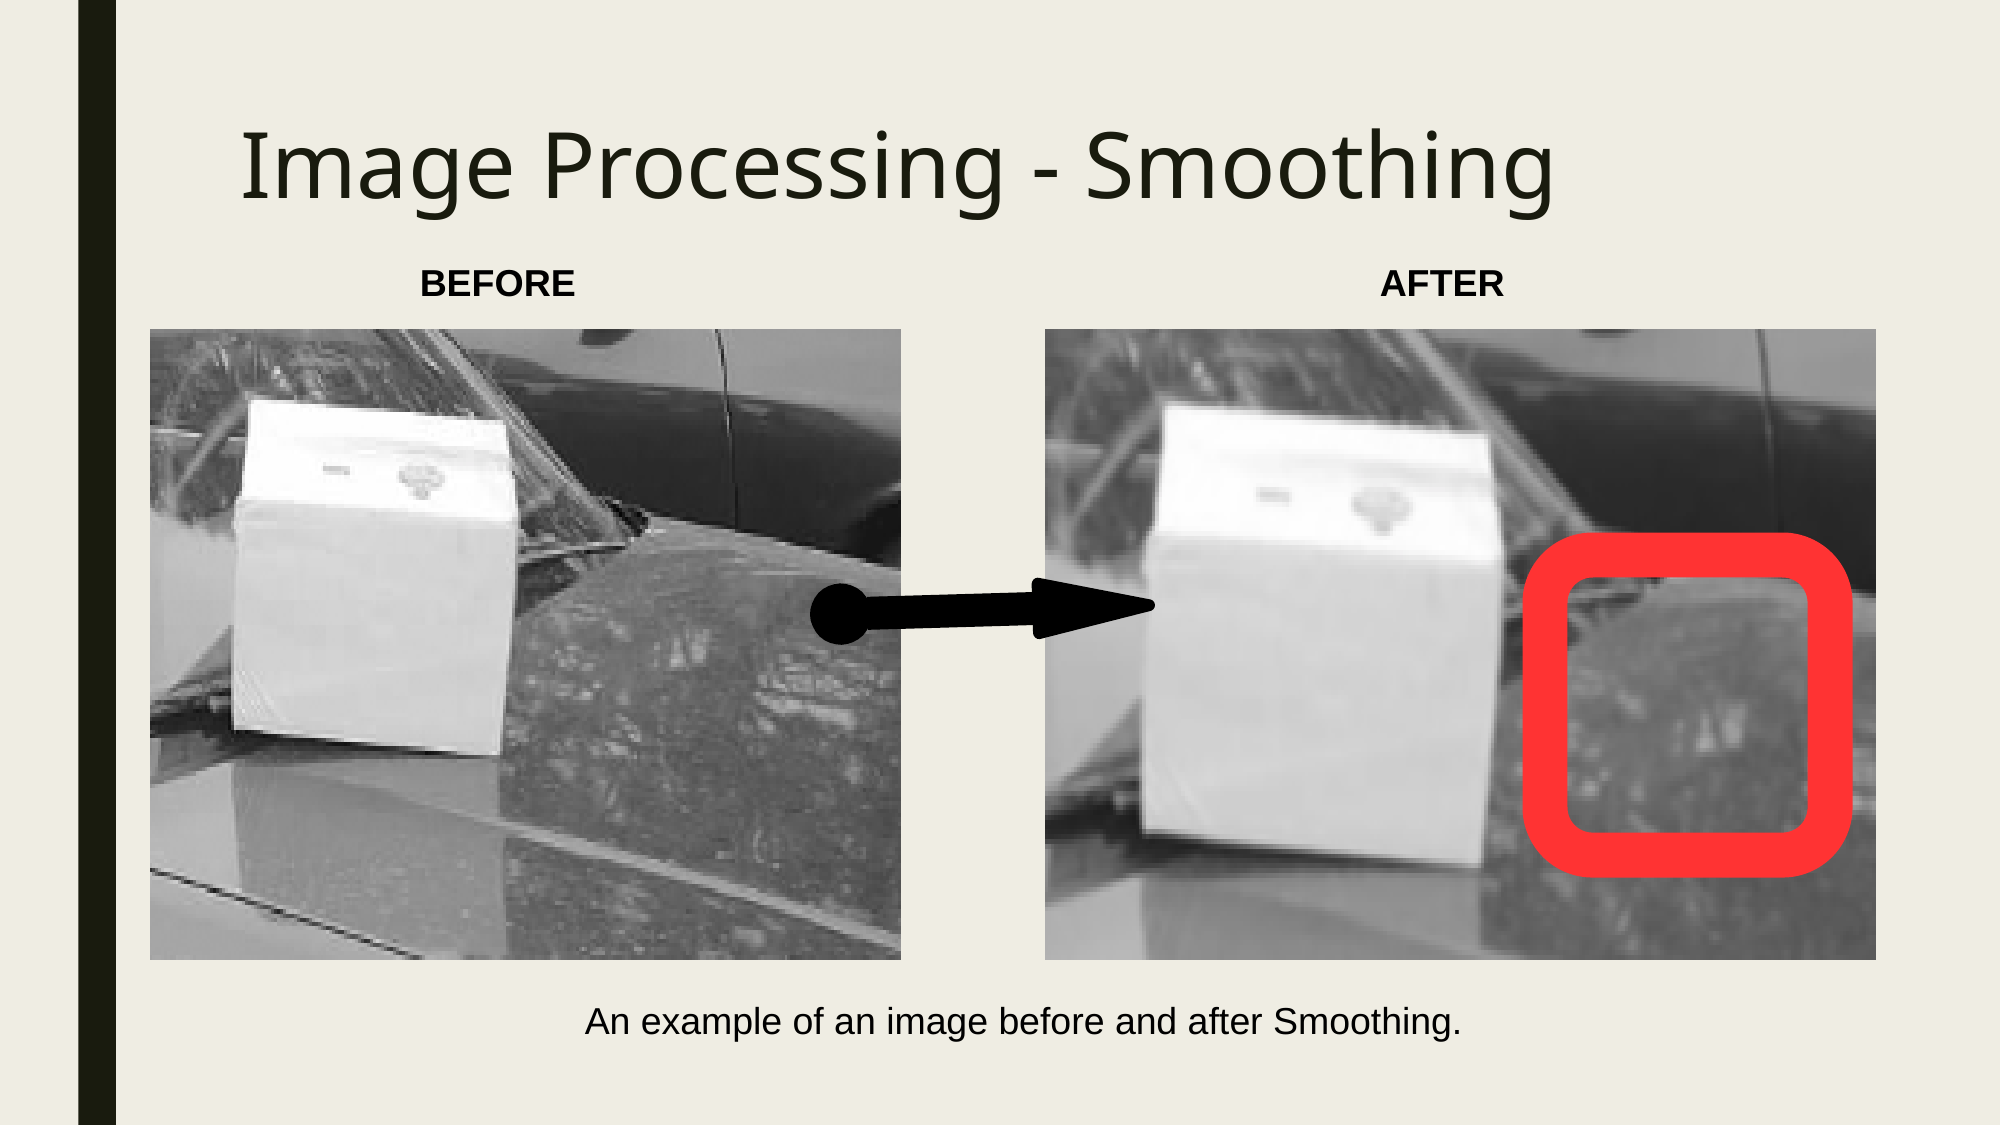

# Image Processing - Smoothing
BEFORE
AFTER
An example of an image before and after Smoothing.